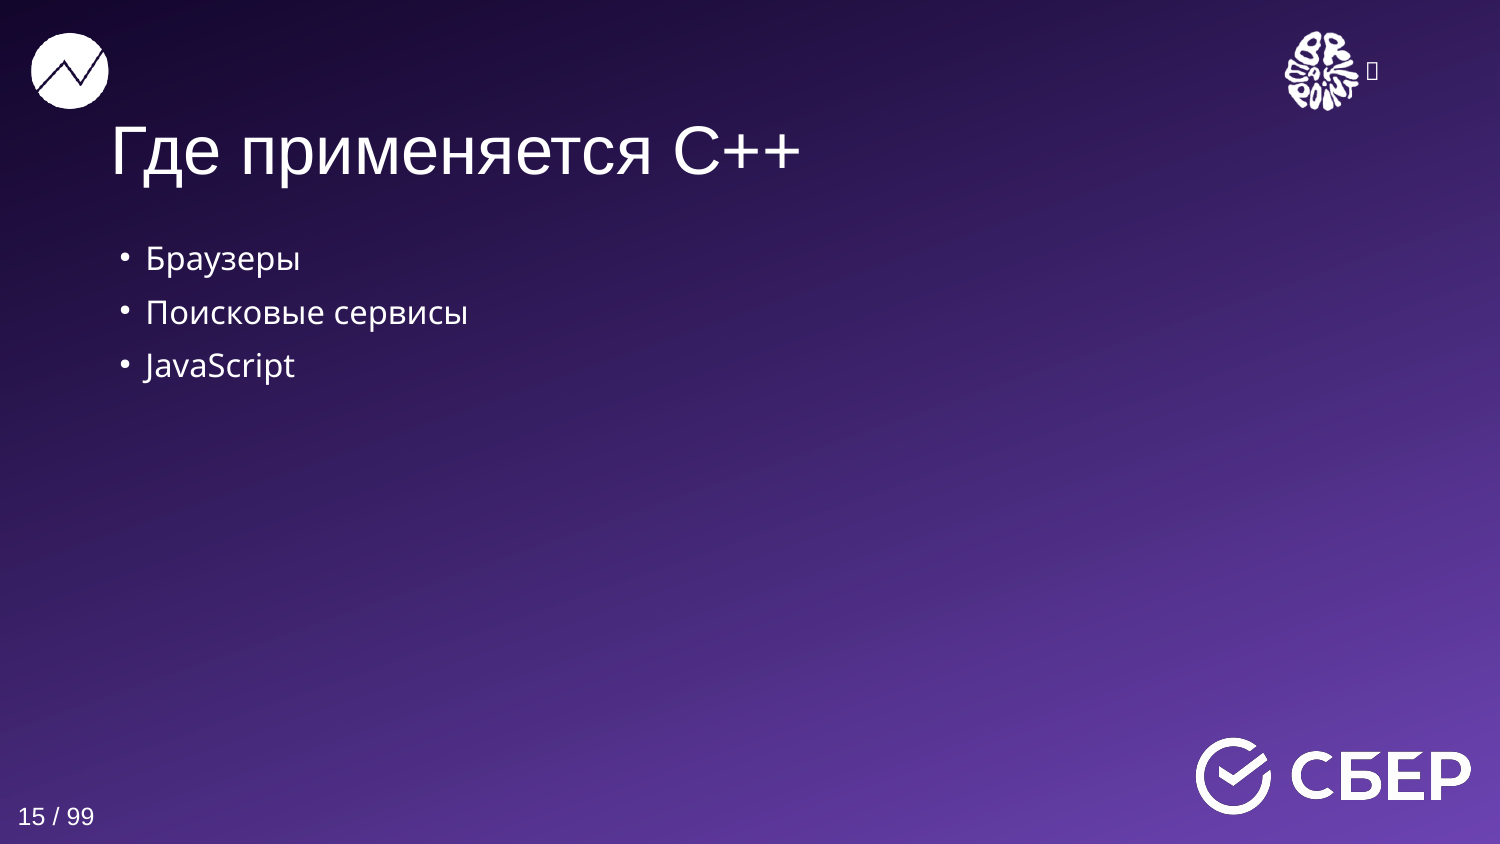

🐙
# Где применяется C++
Браузеры
Поисковые сервисы
JavaScript